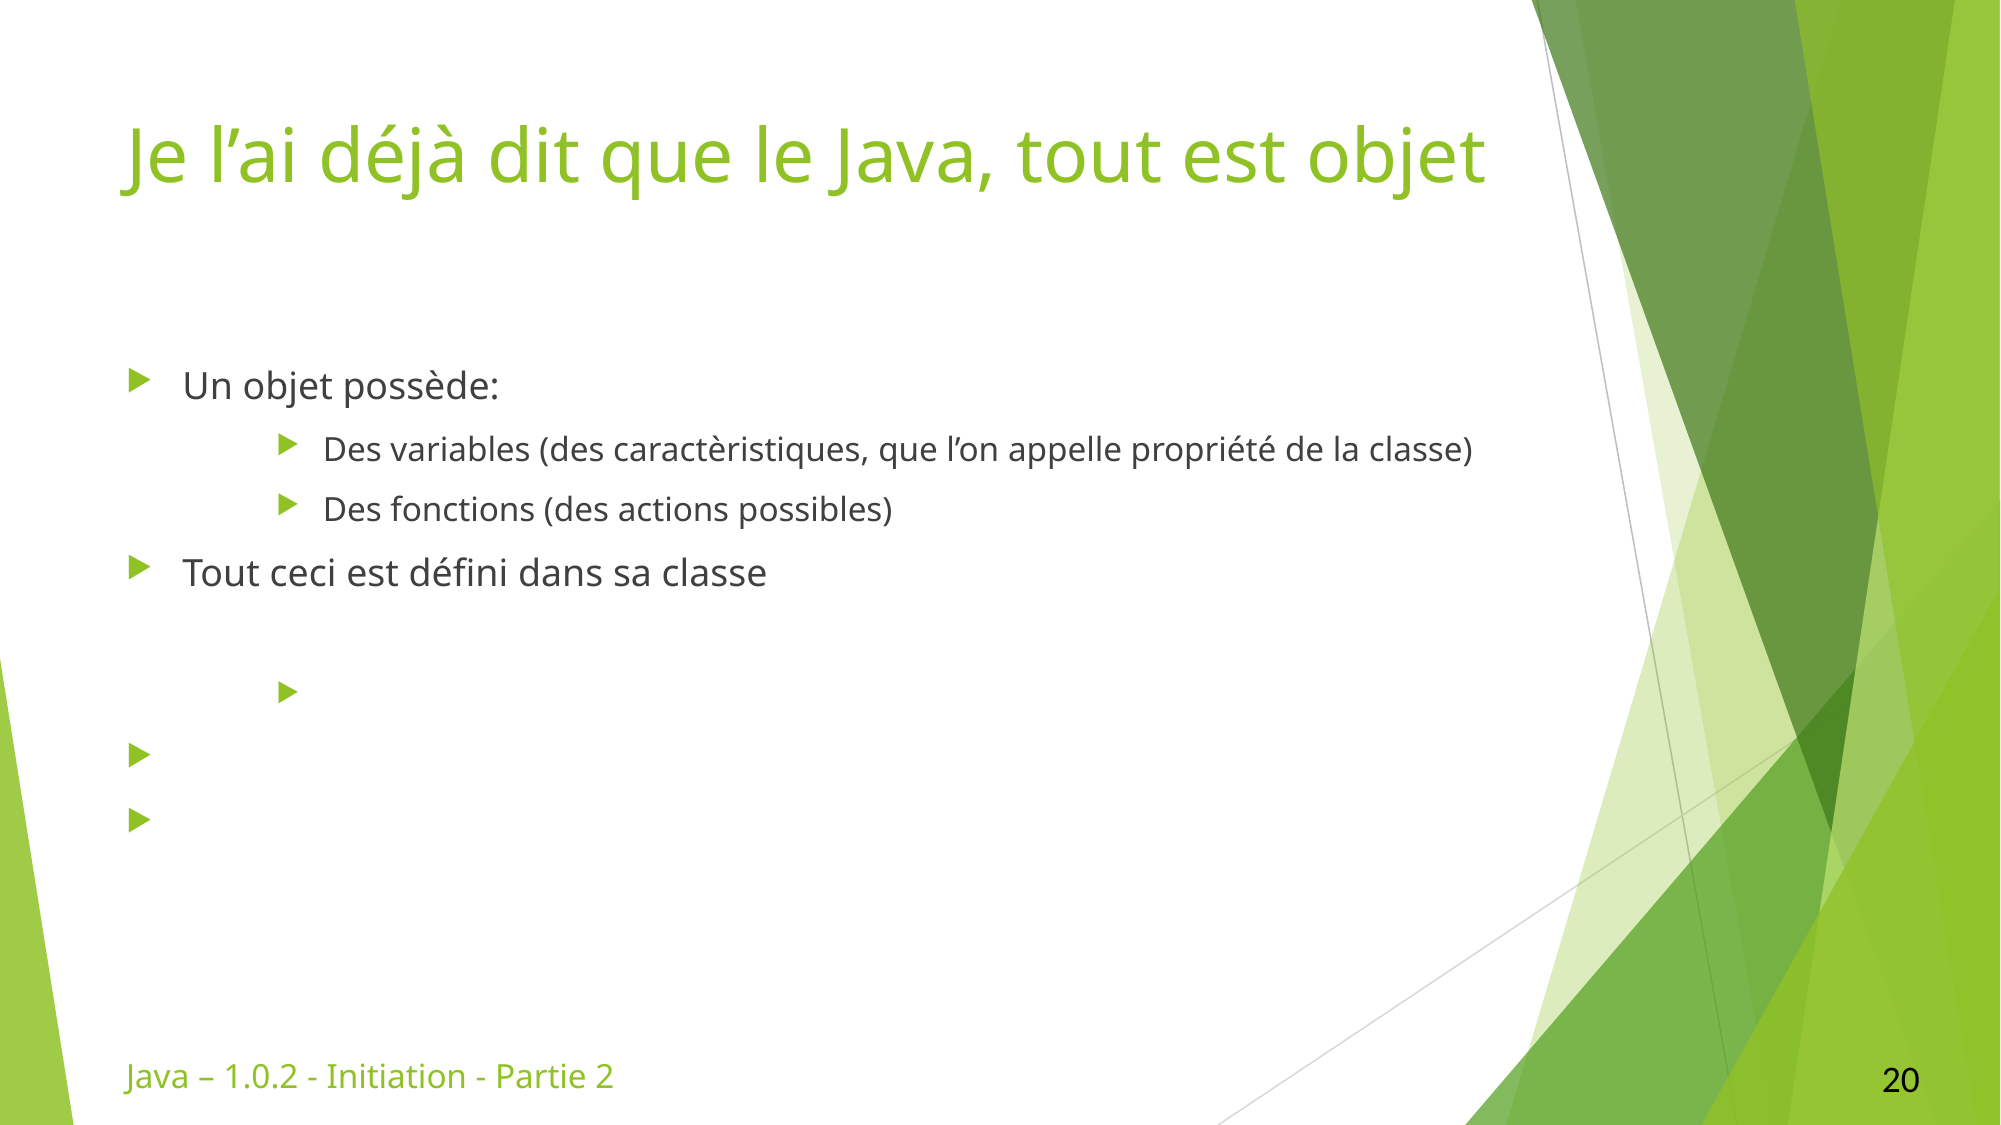

# Je l’ai déjà dit que le Java, tout est objet
Un objet possède:
Des variables (des caractèristiques, que l’on appelle propriété de la classe)
Des fonctions (des actions possibles)
Tout ceci est défini dans sa classe
Java – 1.0.2 - Initiation - Partie 2